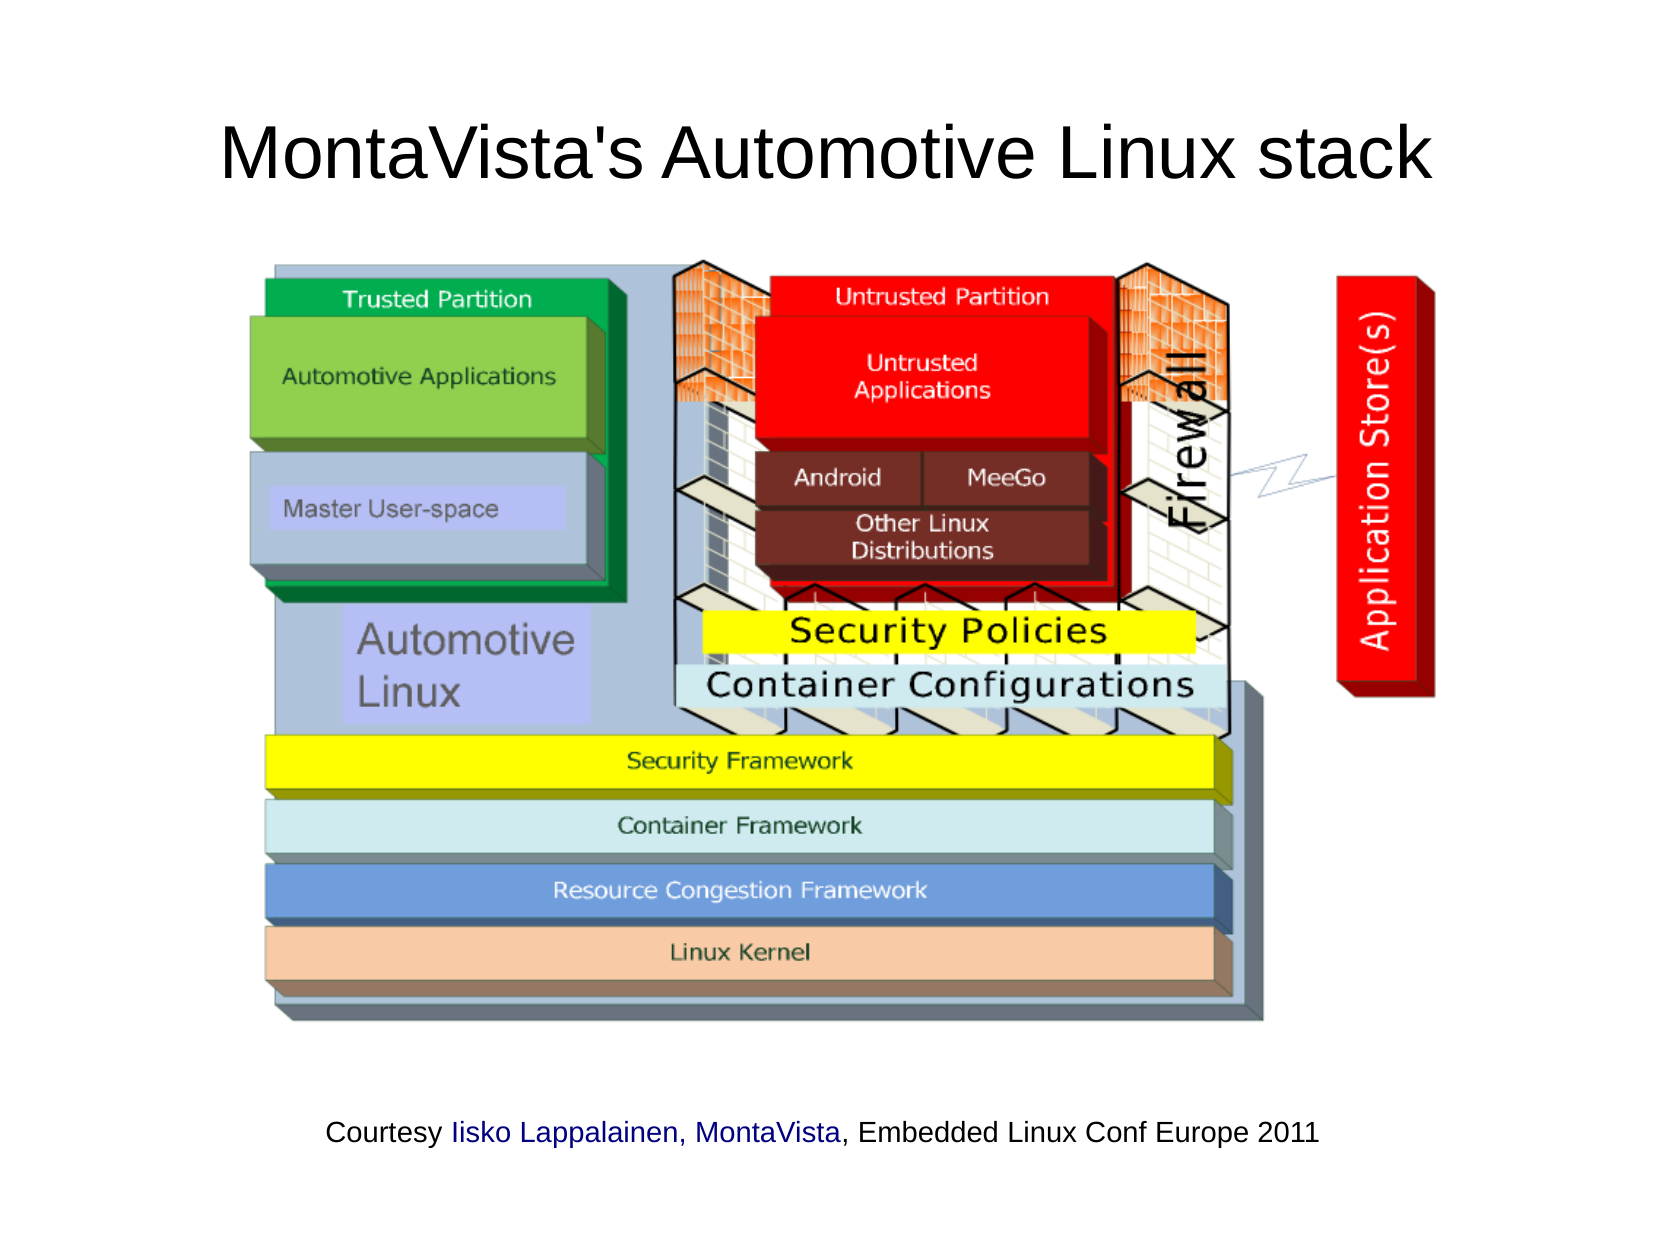

# MontaVista's Automotive Linux stack
Courtesy Iisko Lappalainen, MontaVista, Embedded Linux Conf Europe 2011